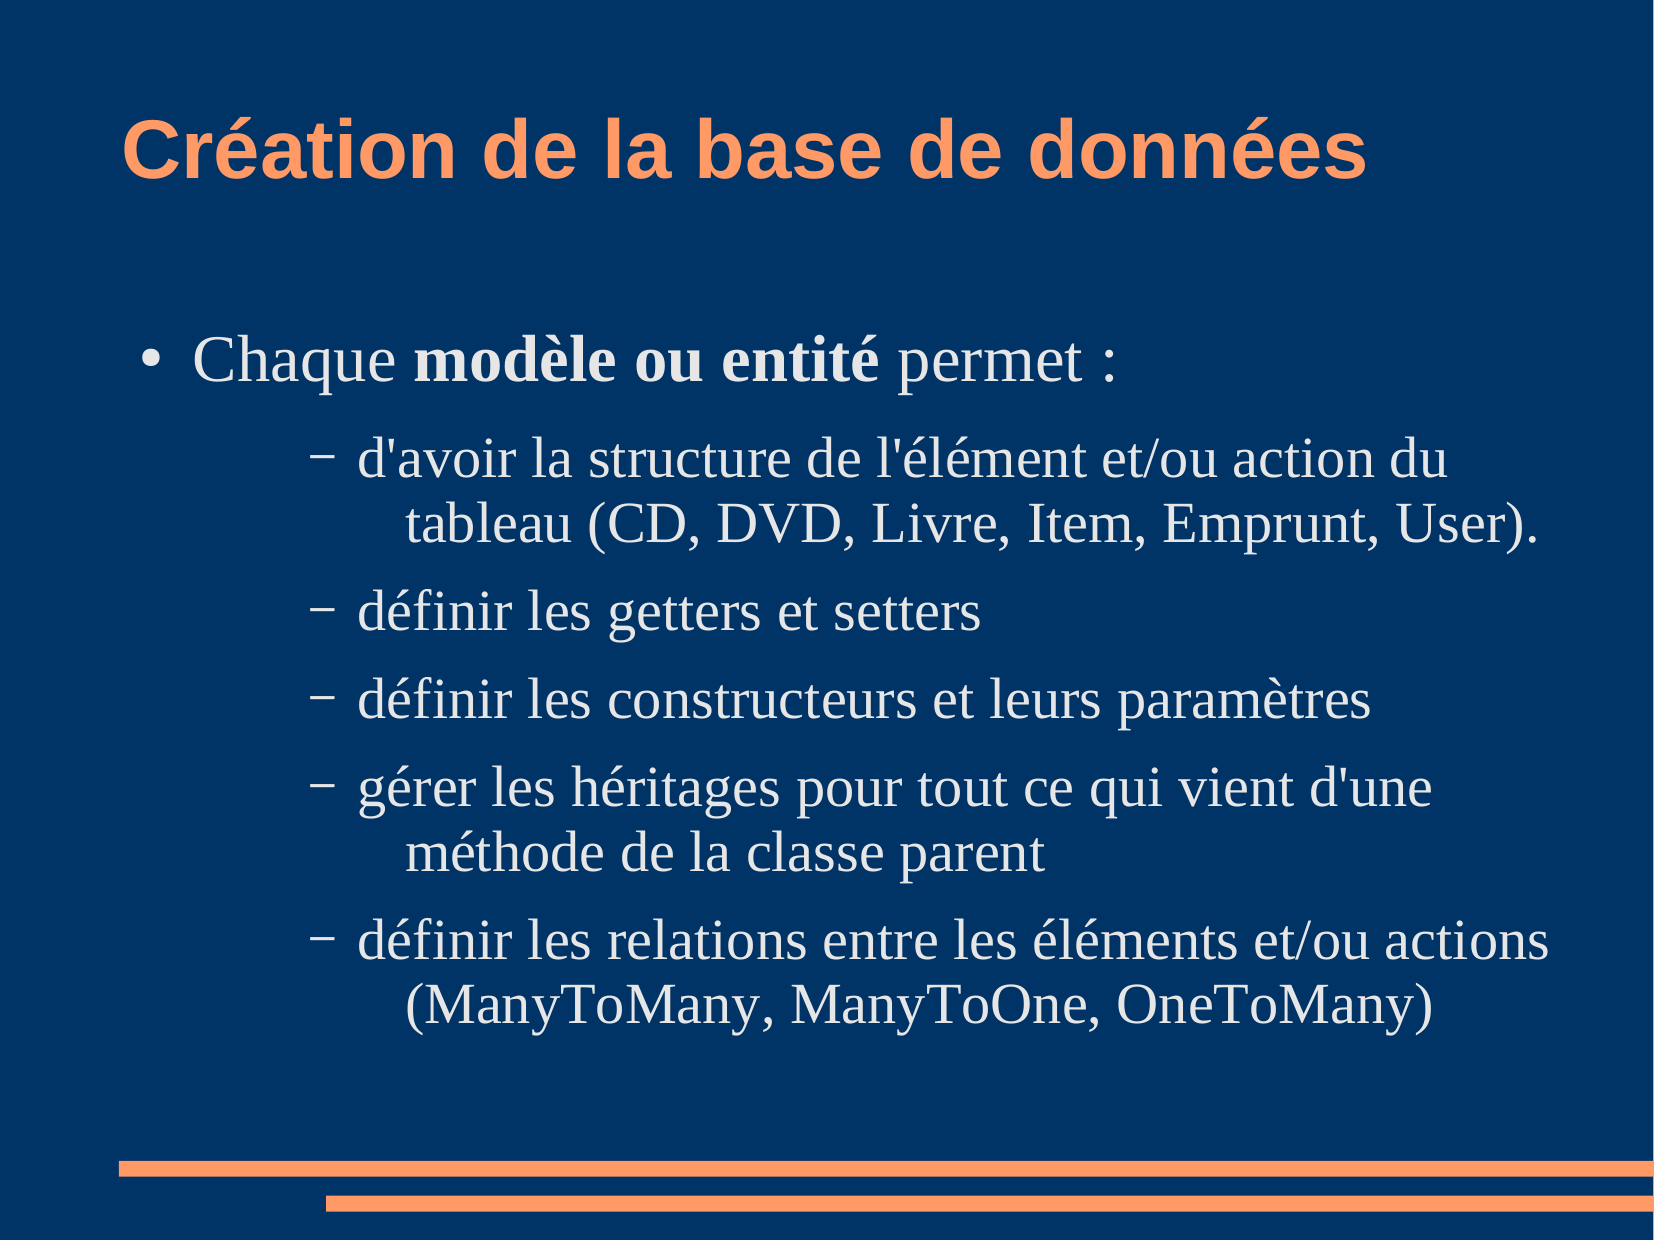

# Création de la base de données
Chaque modèle ou entité permet :
d'avoir la structure de l'élément et/ou action du tableau (CD, DVD, Livre, Item, Emprunt, User).
définir les getters et setters
définir les constructeurs et leurs paramètres
gérer les héritages pour tout ce qui vient d'une méthode de la classe parent
définir les relations entre les éléments et/ou actions (ManyToMany, ManyToOne, OneToMany)